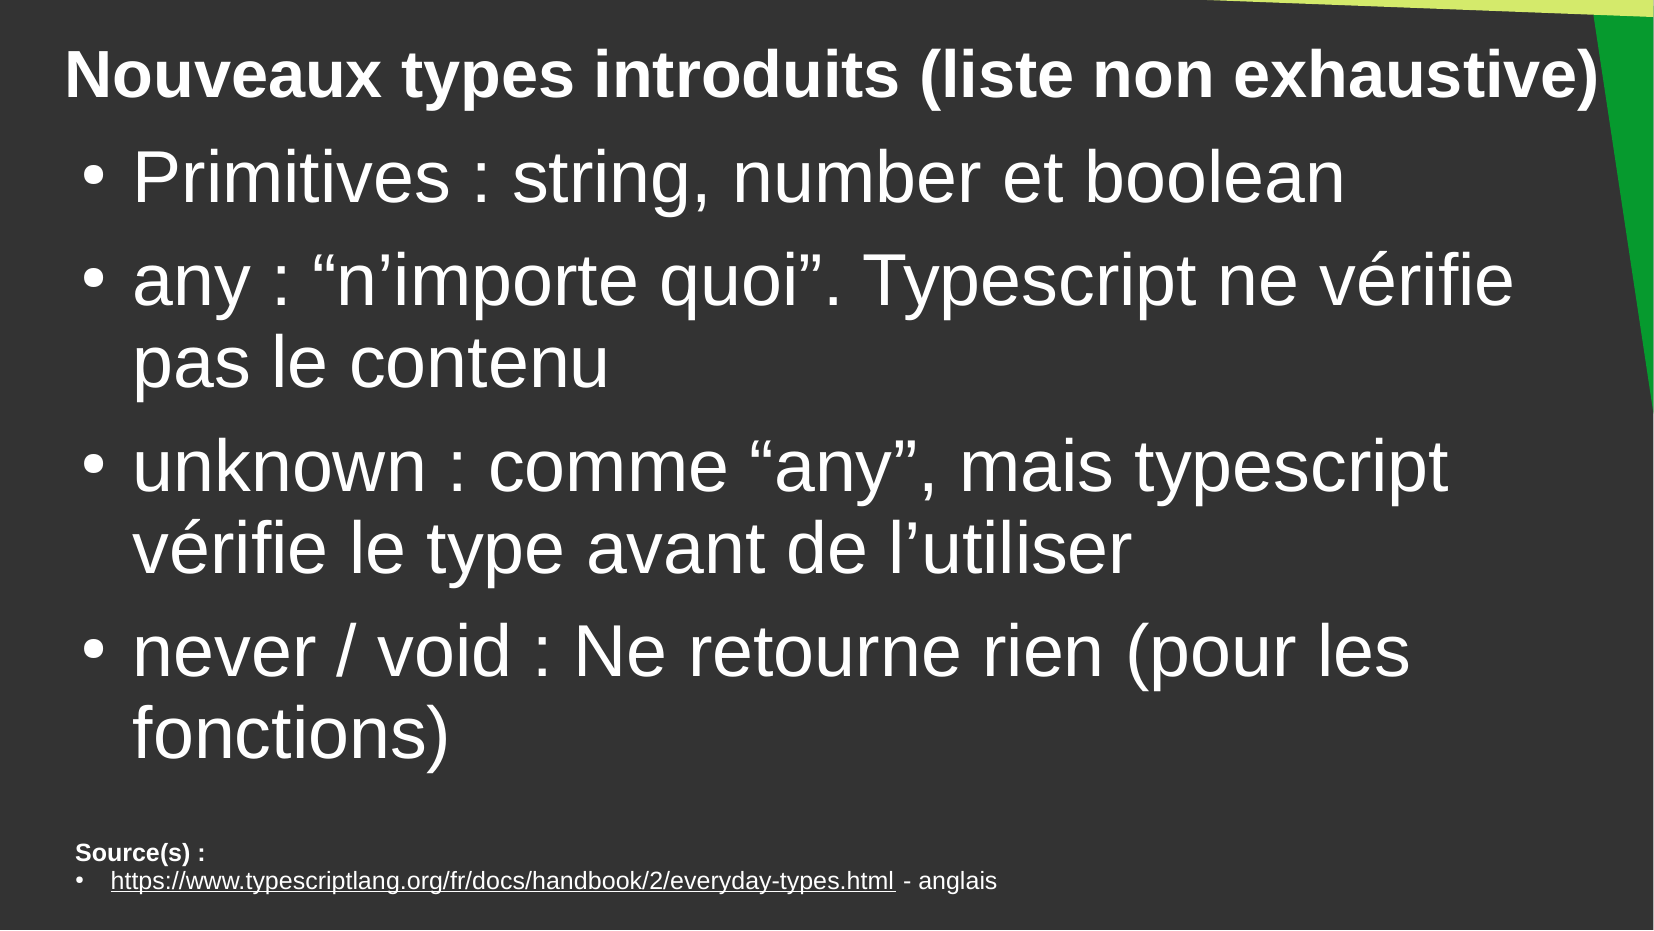

# Nouveaux types introduits (liste non exhaustive)
Primitives : string, number et boolean
any : “n’importe quoi”. Typescript ne vérifie pas le contenu
unknown : comme “any”, mais typescript vérifie le type avant de l’utiliser
never / void : Ne retourne rien (pour les fonctions)
Source(s) :
https://www.typescriptlang.org/fr/docs/handbook/2/everyday-types.html - anglais